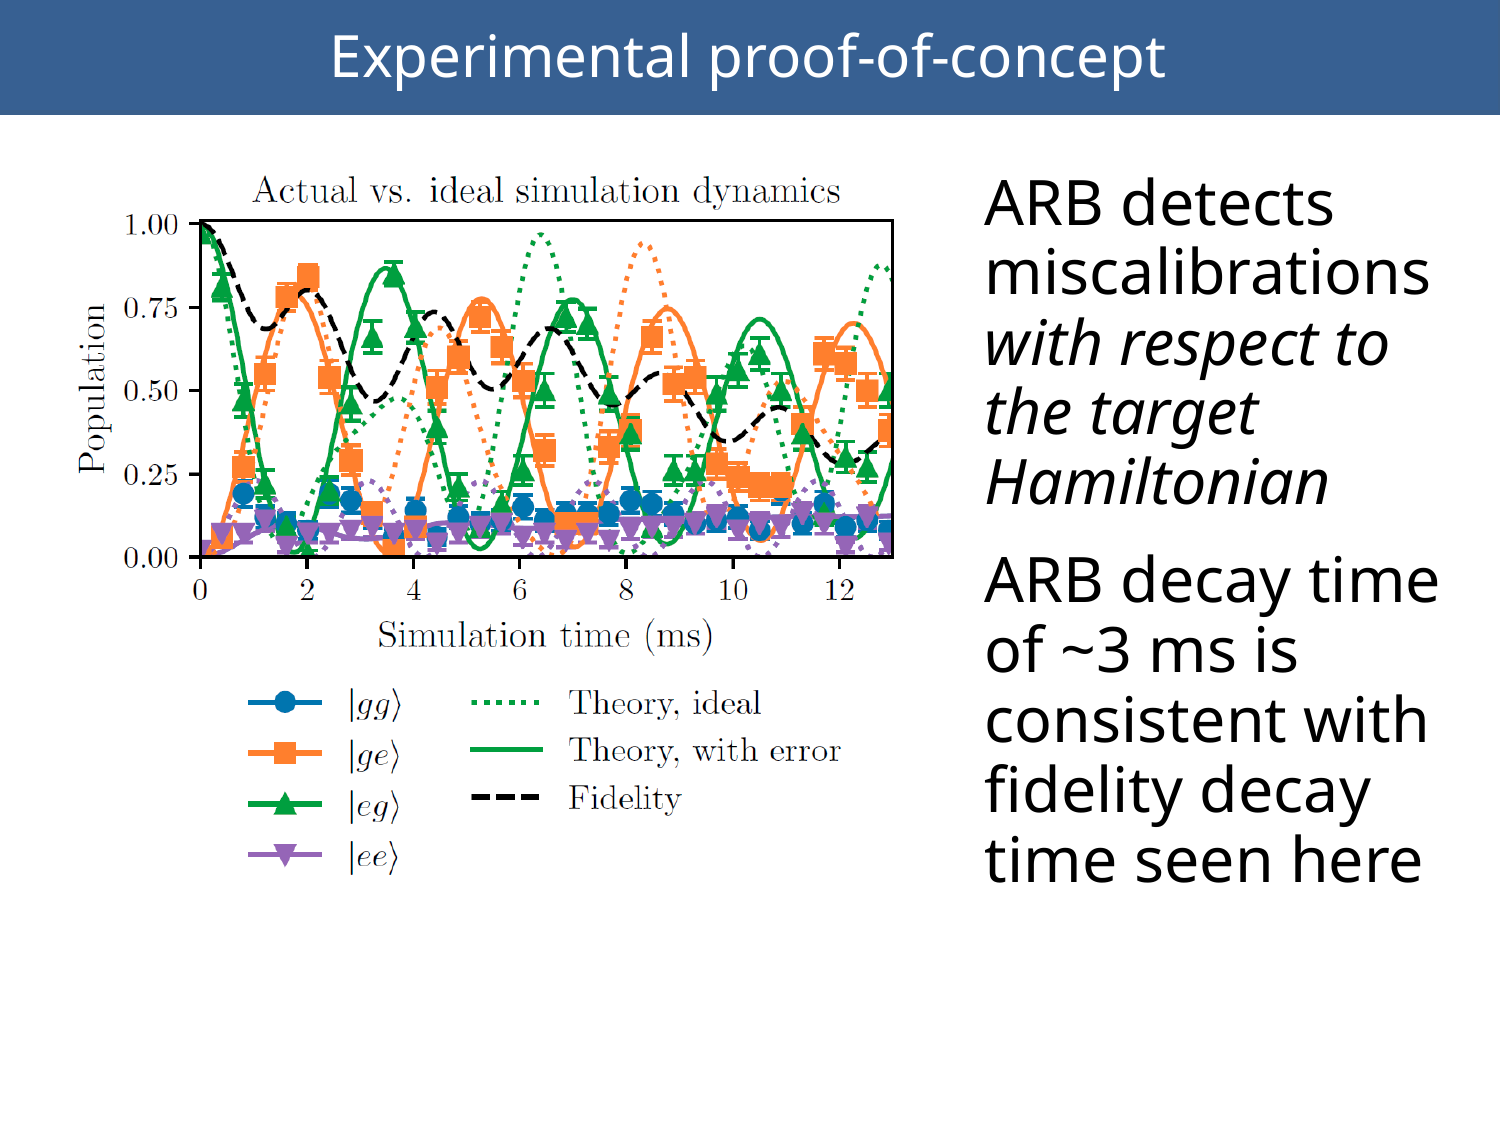

# Experimental proof-of-concept
ARB detects miscalibrations with respect to the target Hamiltonian
ARB decay time of ~3 ms is consistent with fidelity decay time seen here
Dotted line: 	J ~ 139 Hz, h ~ 227 Hz
Solid line: 	J ~ 250 Hz, h ~ 102 Hz, with 120 Hz dephasing